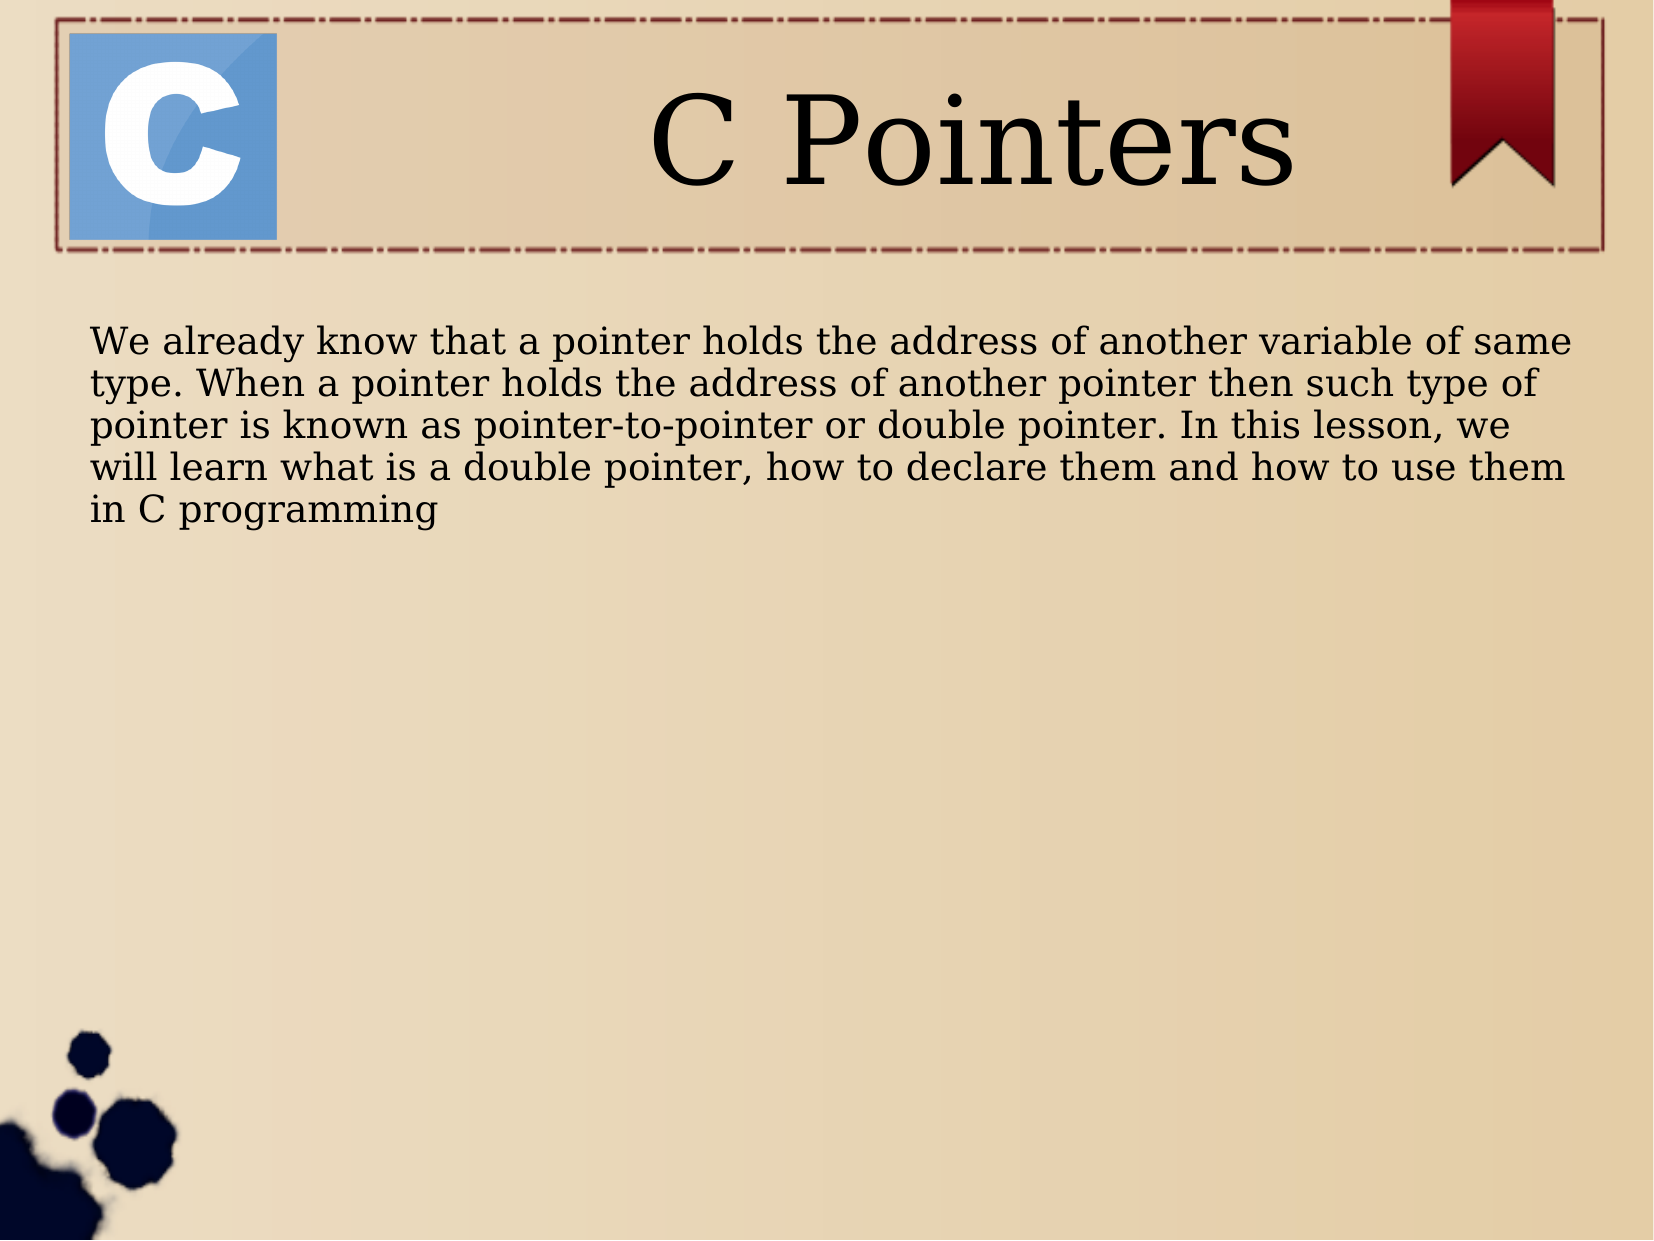

# C Pointers
We already know that a pointer holds the address of another variable of same type. When a pointer holds the address of another pointer then such type of pointer is known as pointer-to-pointer or double pointer. In this lesson, we will learn what is a double pointer, how to declare them and how to use them in C programming